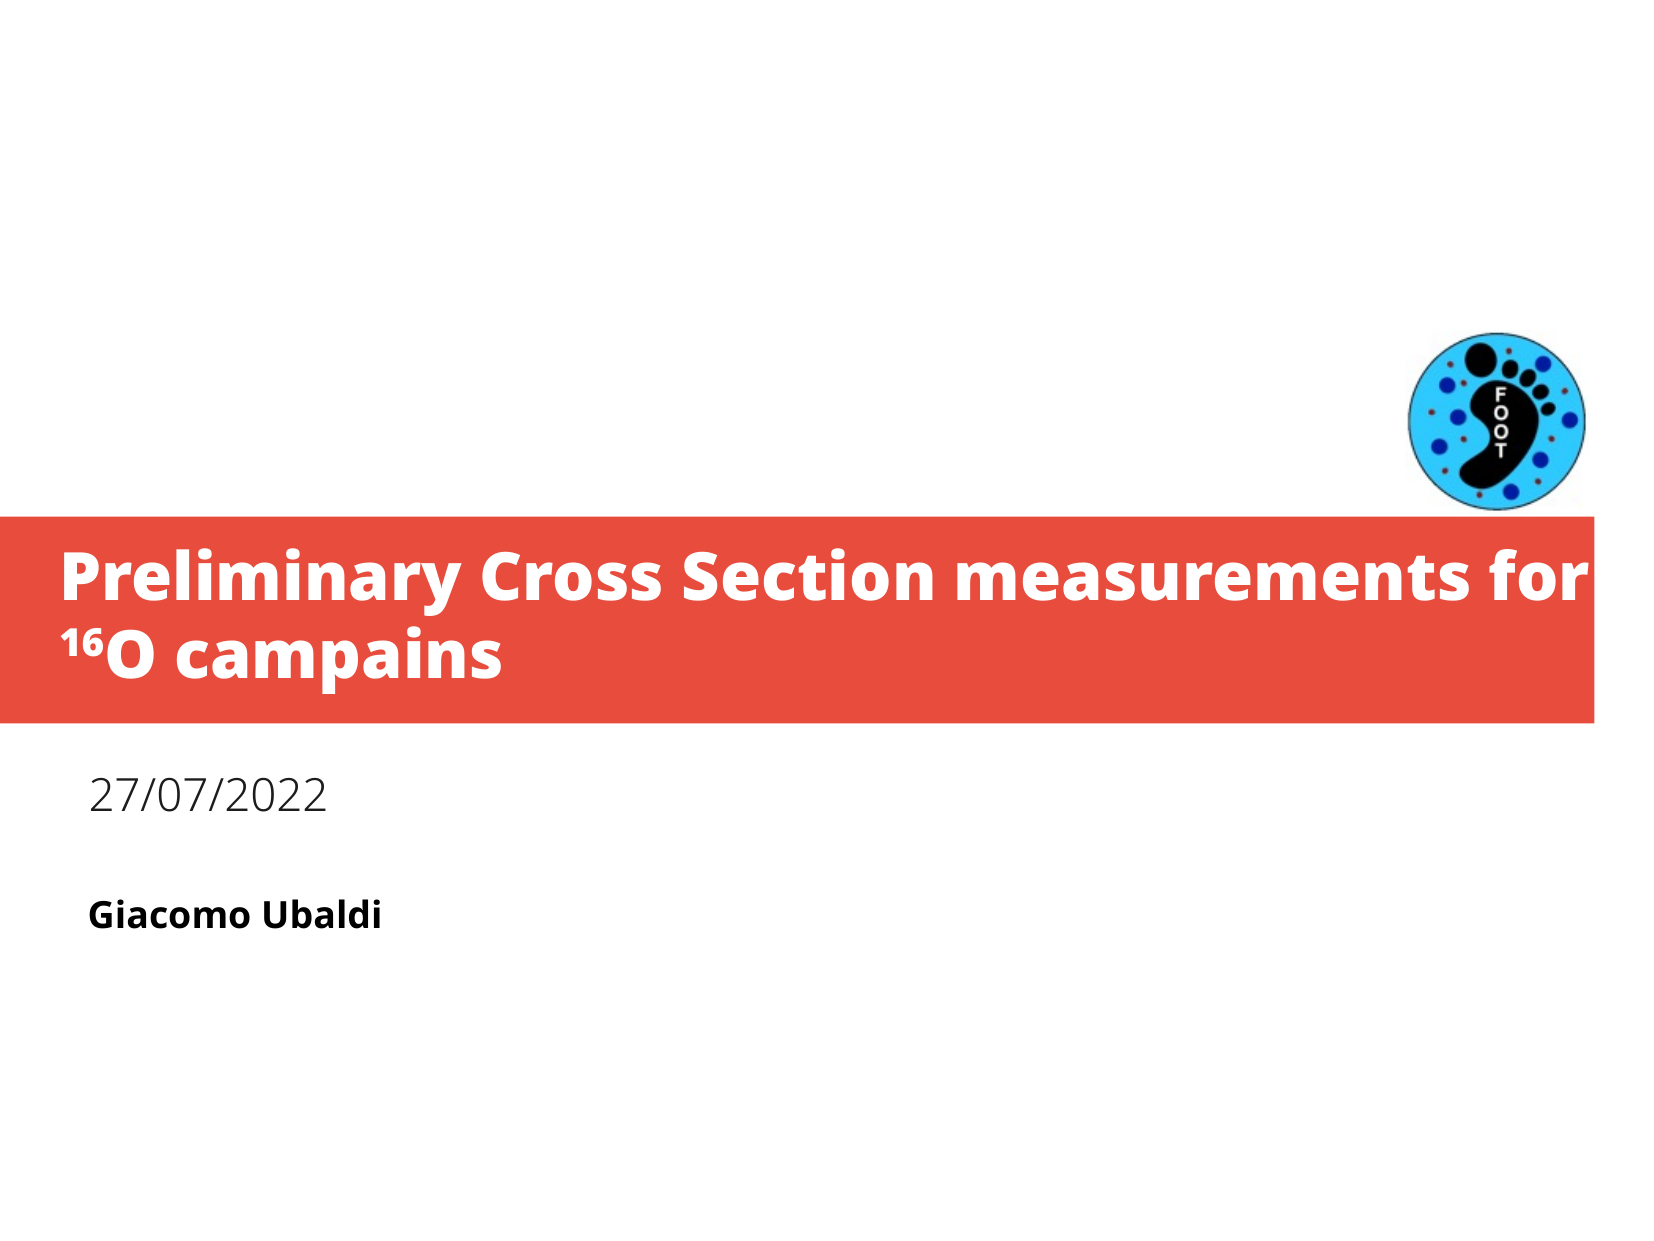

# Preliminary Cross Section measurements for 16O campains
27/07/2022
Giacomo Ubaldi